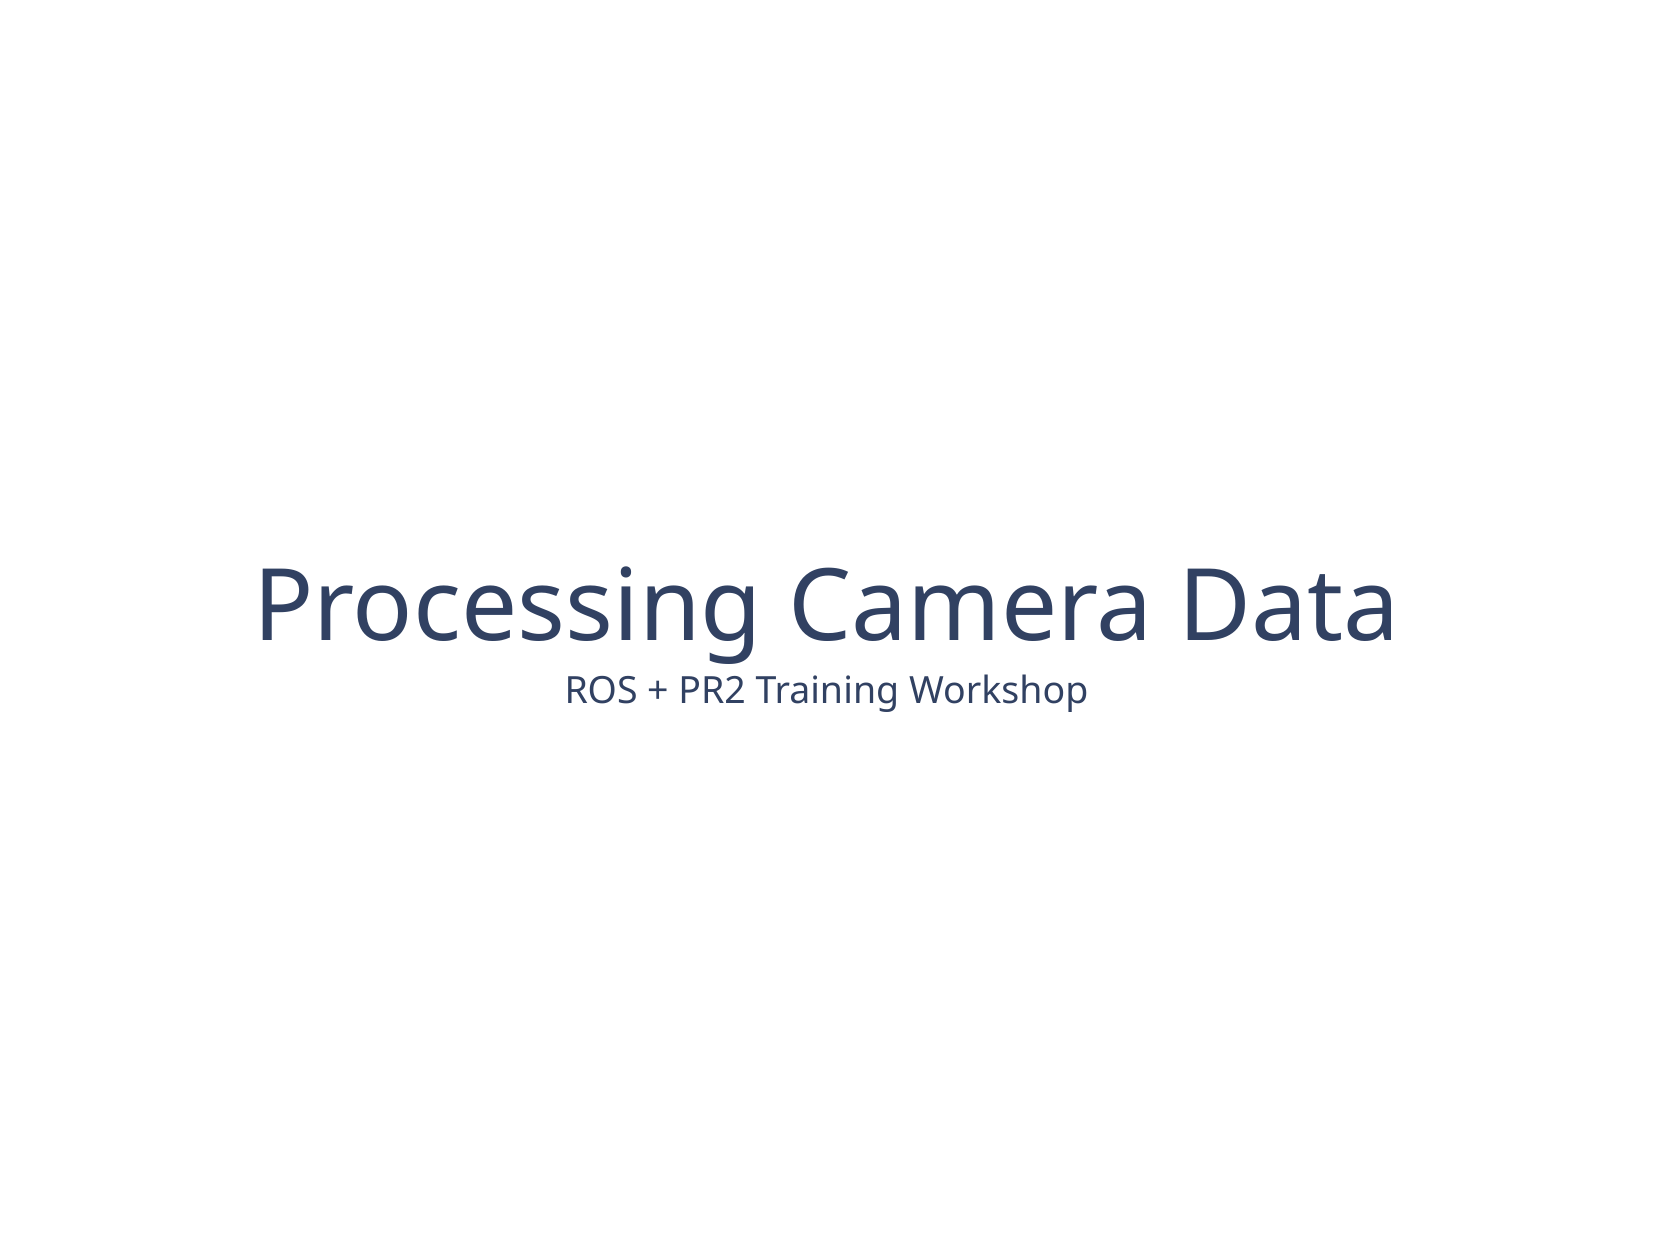

Processing Camera Data
ROS + PR2 Training Workshop